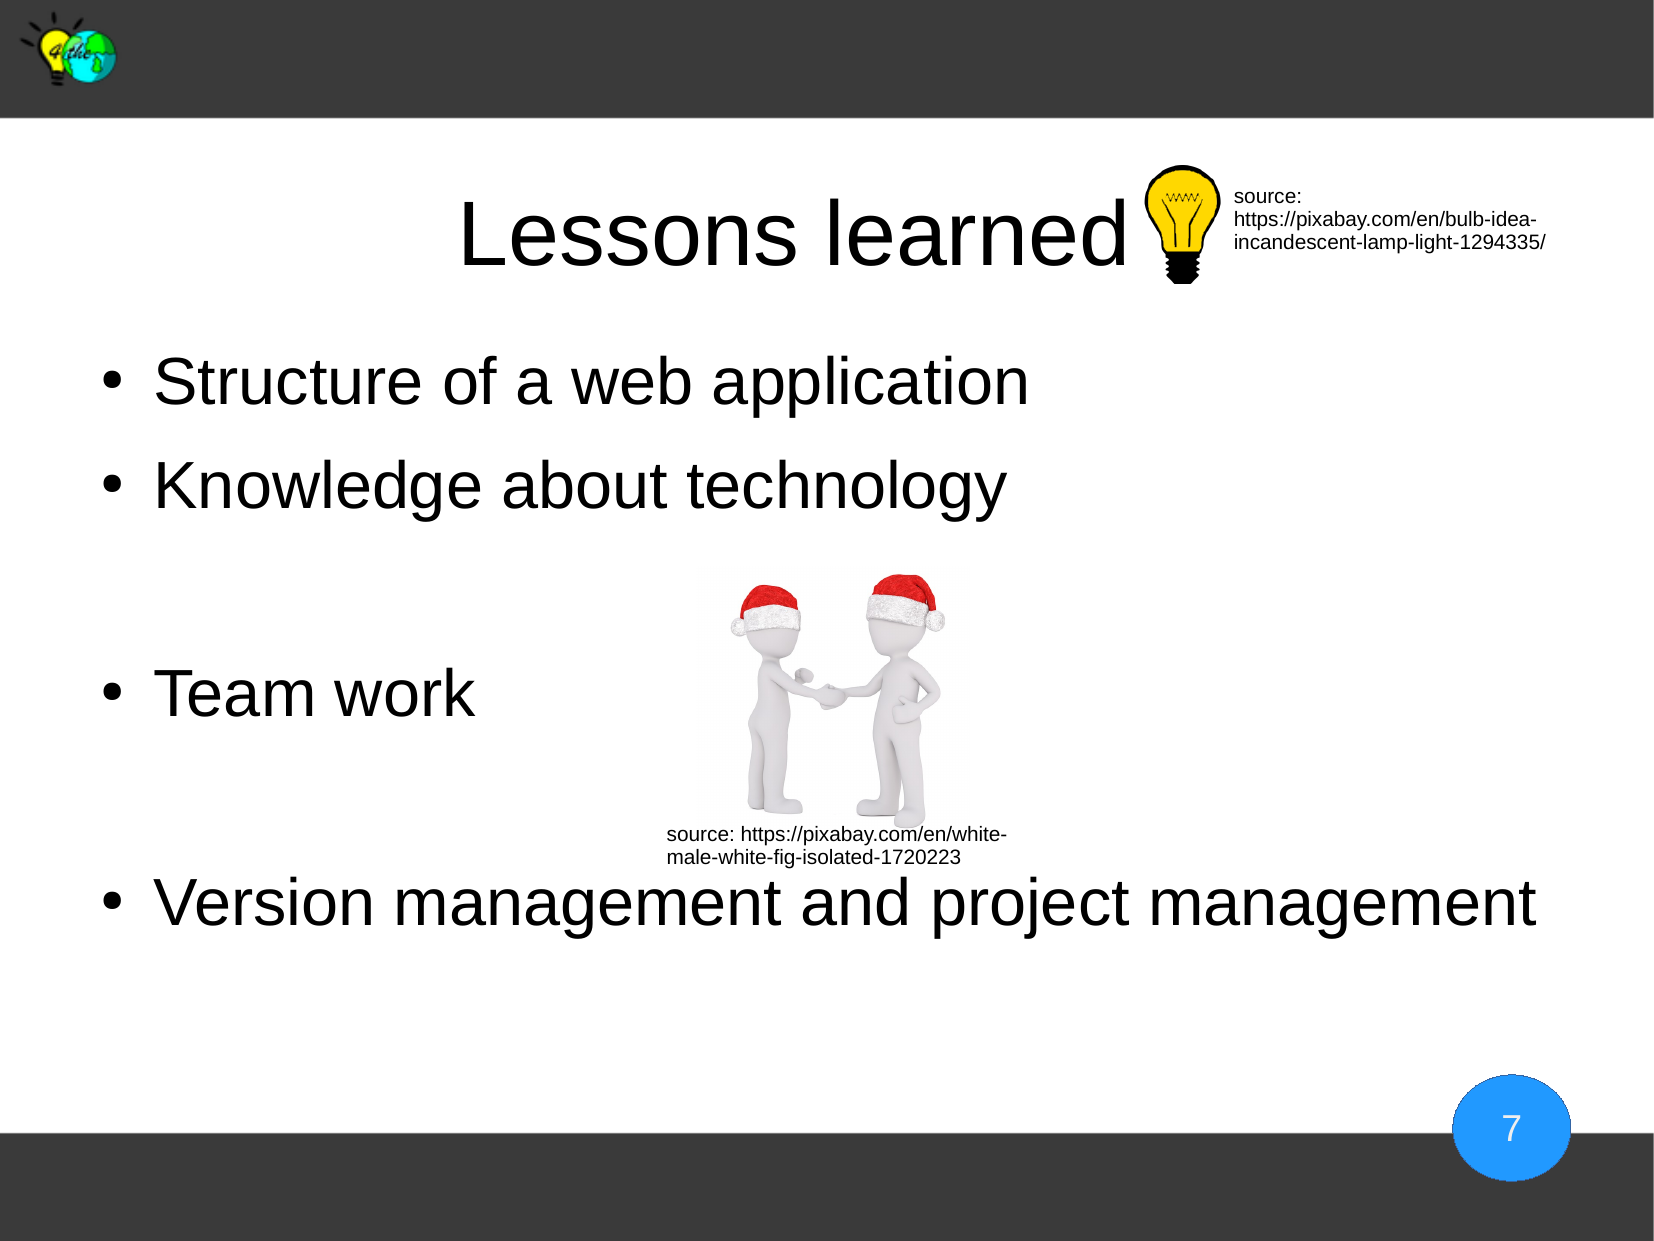

# Lessons learned
source: https://pixabay.com/en/bulb-idea-incandescent-lamp-light-1294335/
Structure of a web application
Knowledge about technology
Team work
Version management and project management
source: https://pixabay.com/en/white-male-white-fig-isolated-1720223